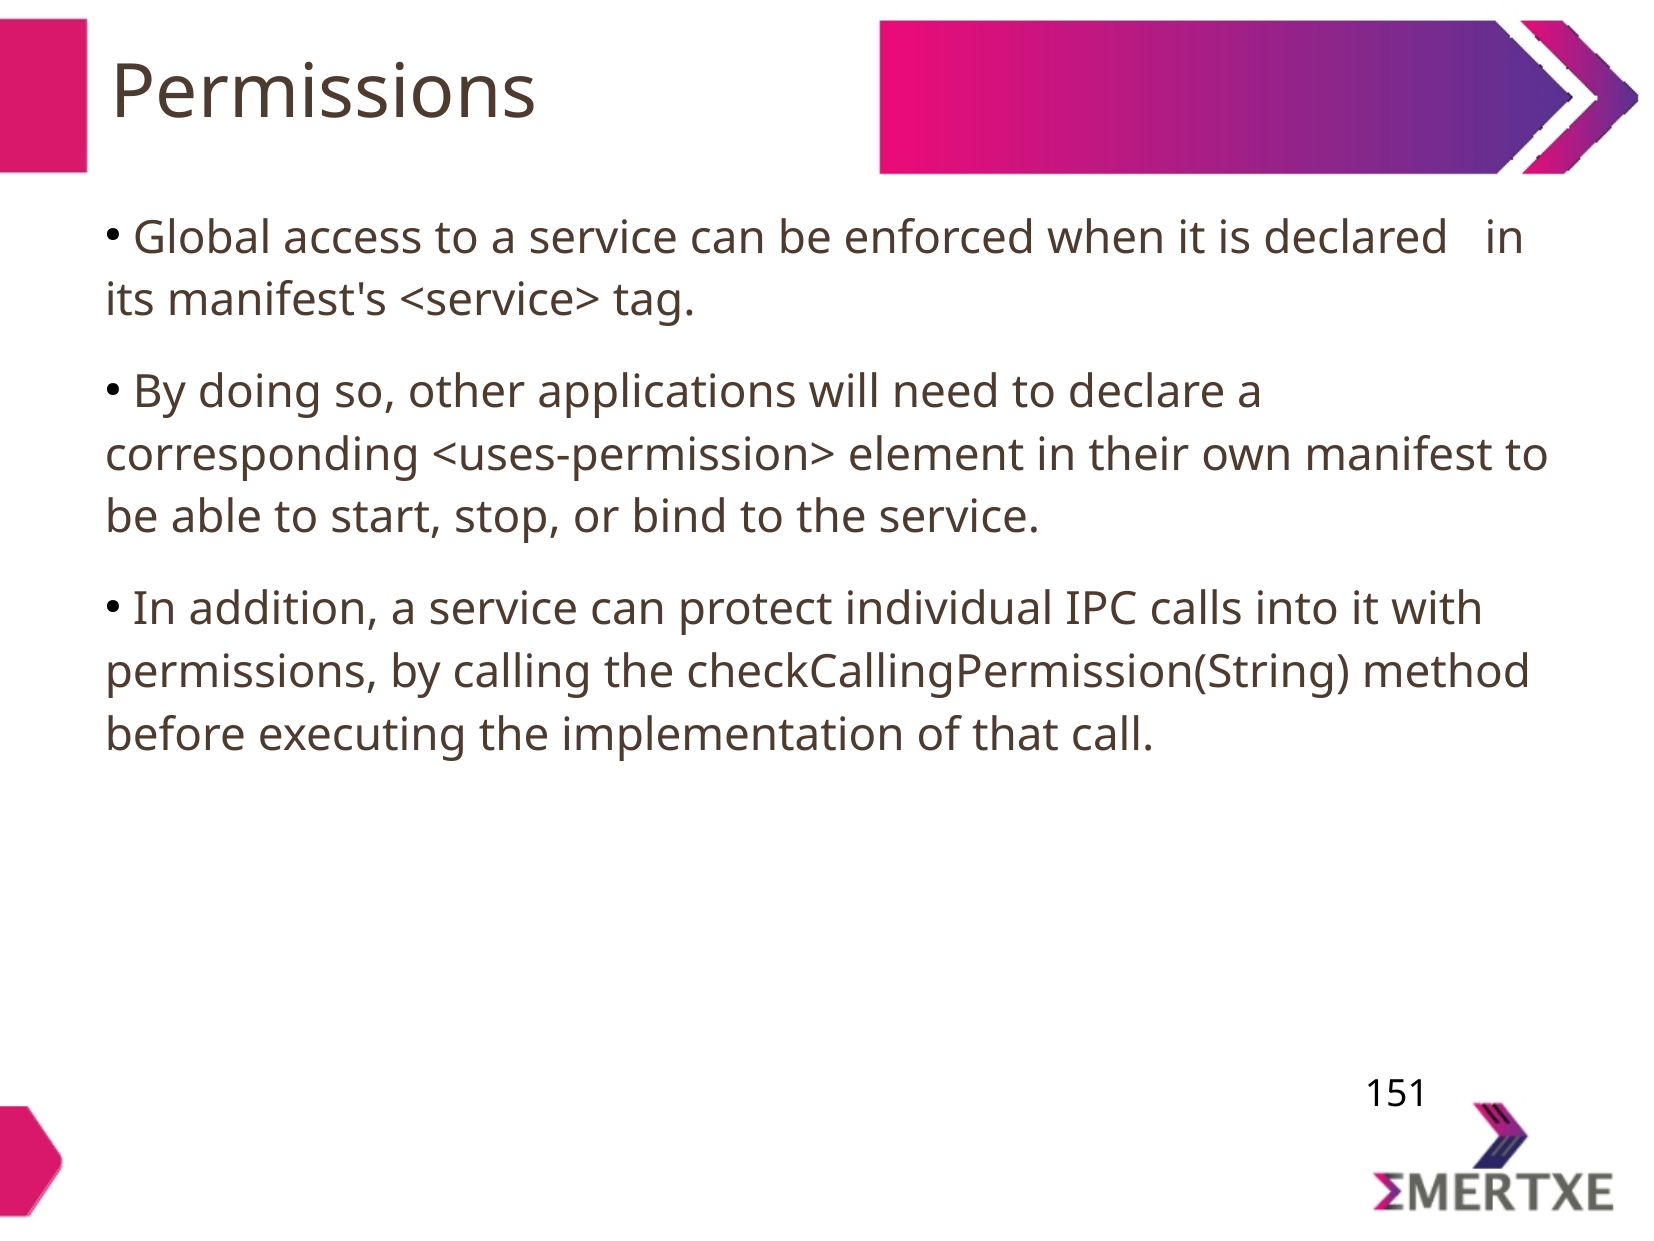

Permissions
 Global access to a service can be enforced when it is declared in its manifest's <service> tag.
 By doing so, other applications will need to declare a corresponding <uses-permission> element in their own manifest to be able to start, stop, or bind to the service.
 In addition, a service can protect individual IPC calls into it with permissions, by calling the checkCallingPermission(String) method before executing the implementation of that call.